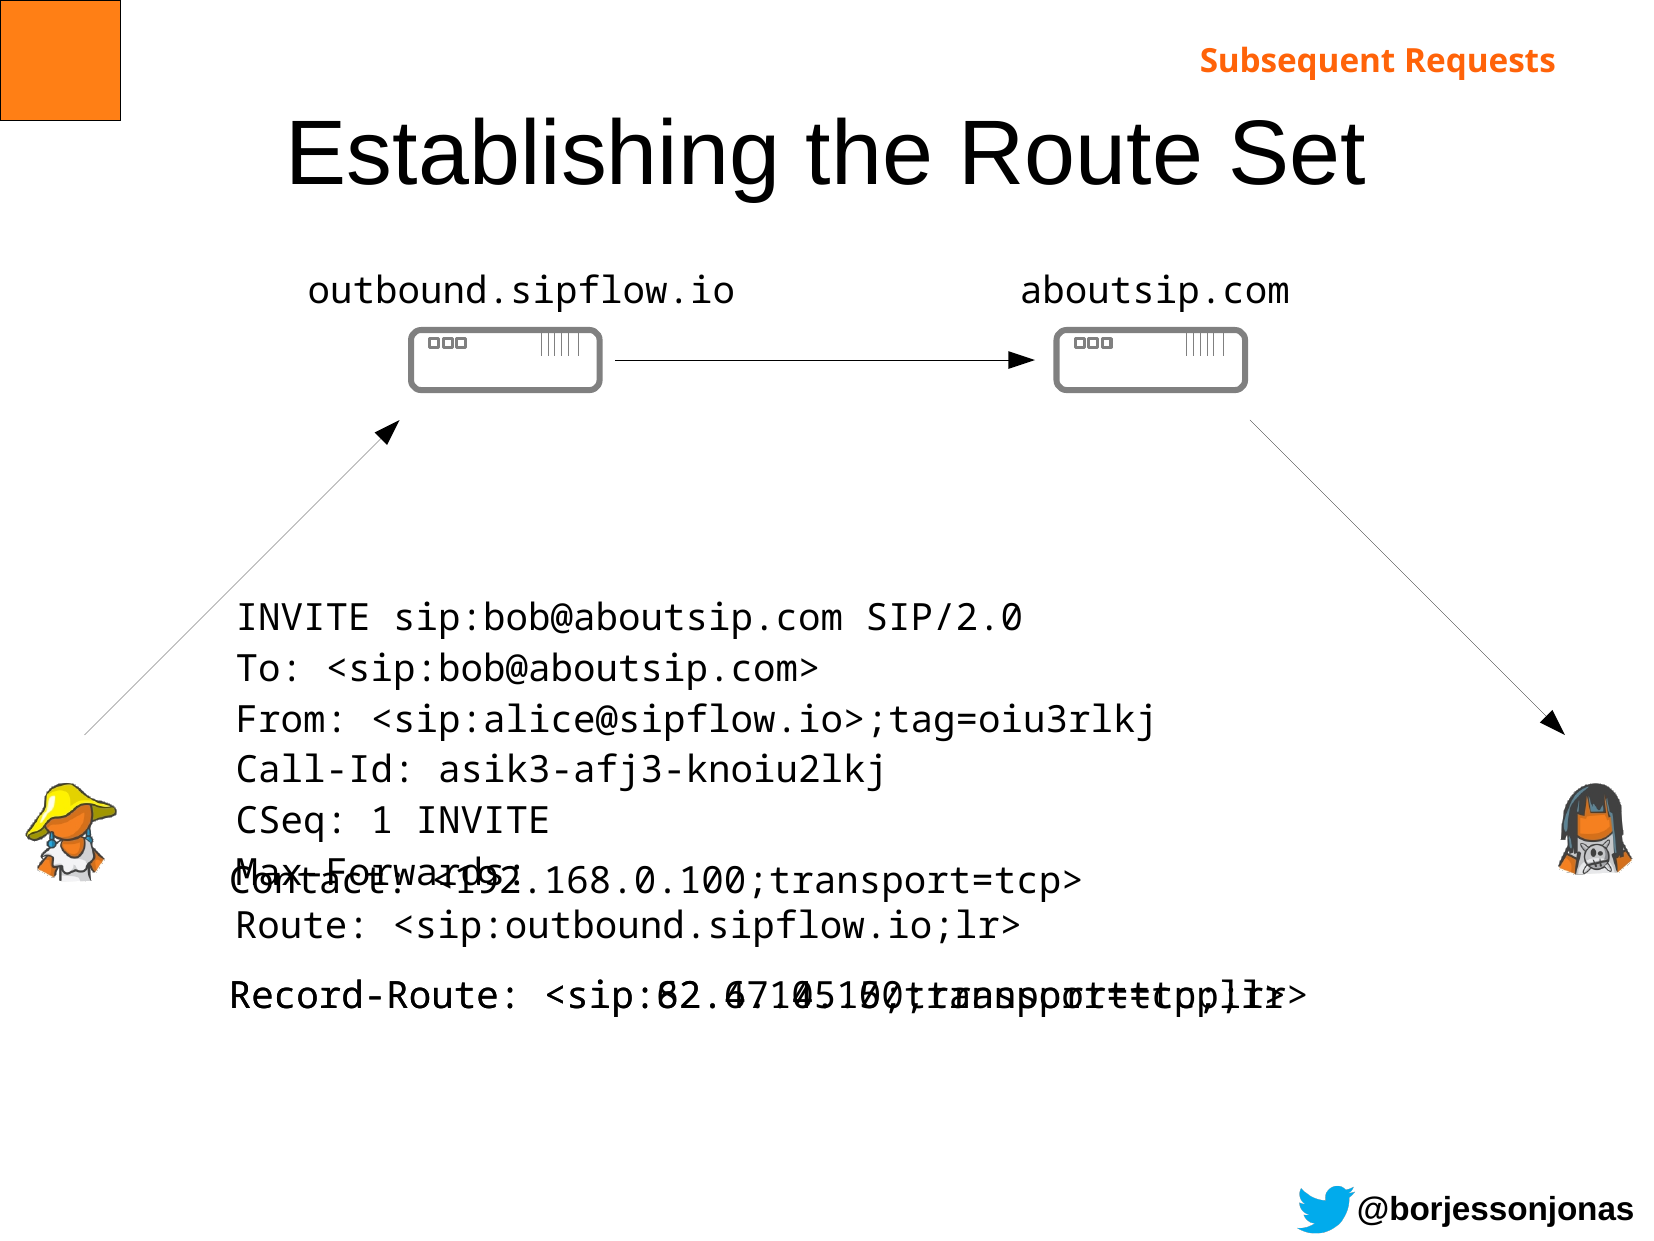

Subsequent Requests
# Establishing the Route Set
outbound.sipflow.io
aboutsip.com
INVITE sip:bob@aboutsip.com SIP/2.0
To: <sip:bob@aboutsip.com>
From: <sip:alice@sipflow.io>;tag=oiu3rlkj
Call-Id: asik3-afj3-knoiu2lkj
CSeq: 1 INVITE
Max-Forwards:
Contact: <192.168.0.100;transport=tcp>
Route: <sip:outbound.sipflow.io;lr>
Record-Route: <sip:82.67.45.50;transport=tcp;lr>
Record-Route: <sip:62.4.10.10;transport=tcp;lr>